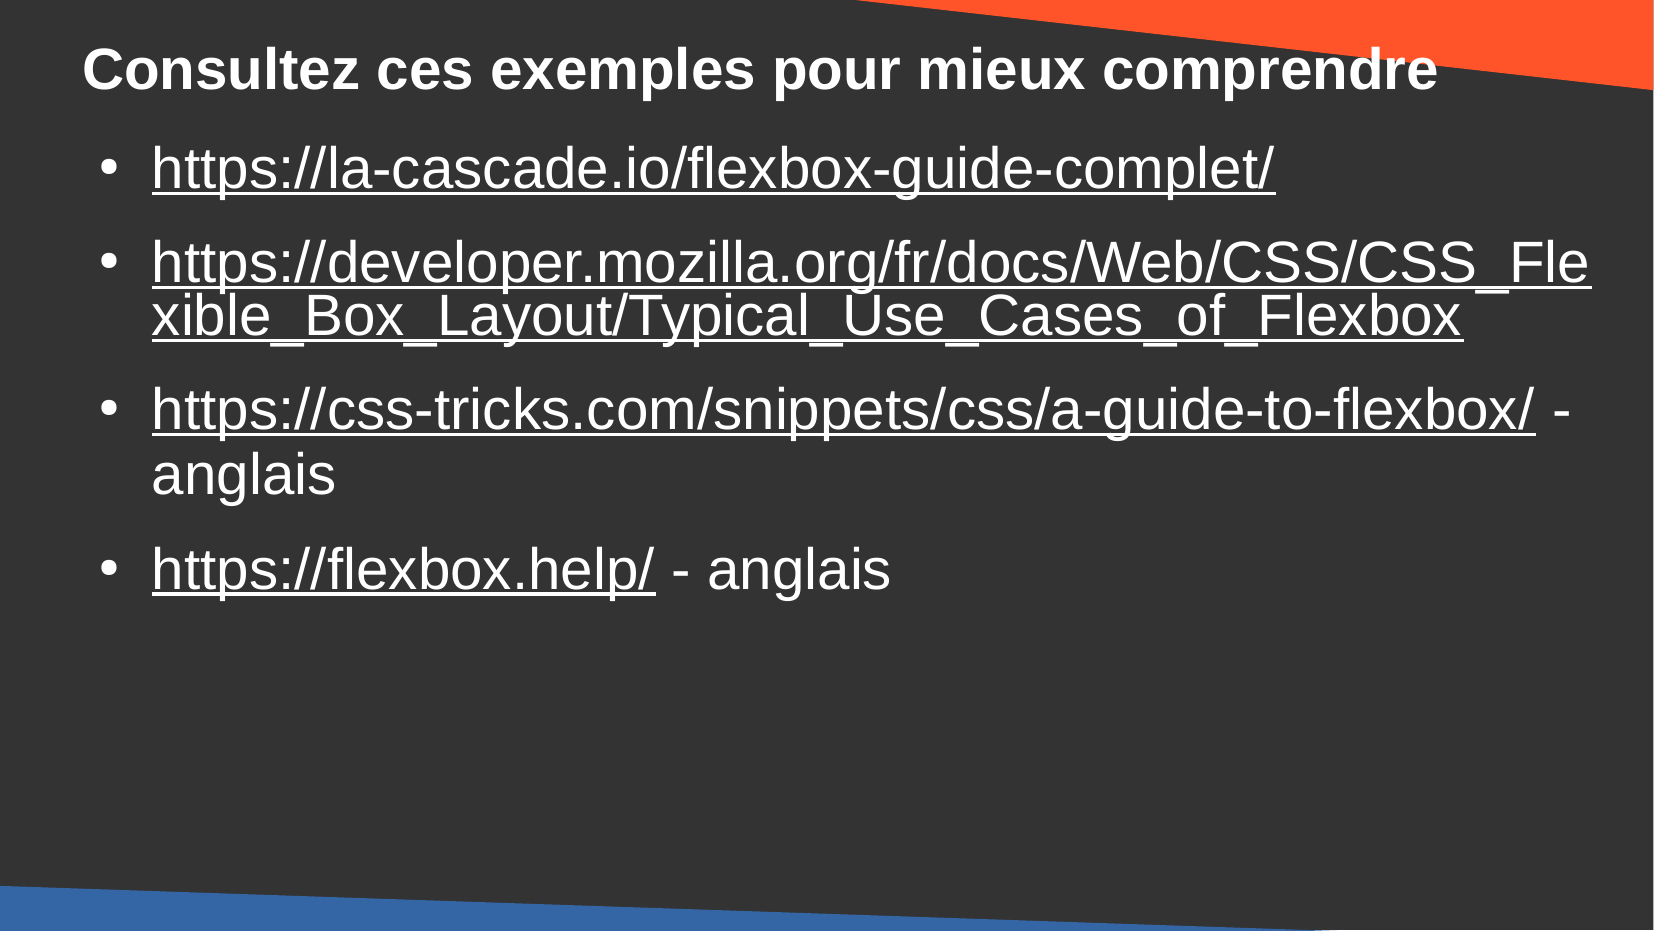

# Consultez ces exemples pour mieux comprendre
https://la-cascade.io/flexbox-guide-complet/
https://developer.mozilla.org/fr/docs/Web/CSS/CSS_Flexible_Box_Layout/Typical_Use_Cases_of_Flexbox
https://css-tricks.com/snippets/css/a-guide-to-flexbox/ - anglais
https://flexbox.help/ - anglais